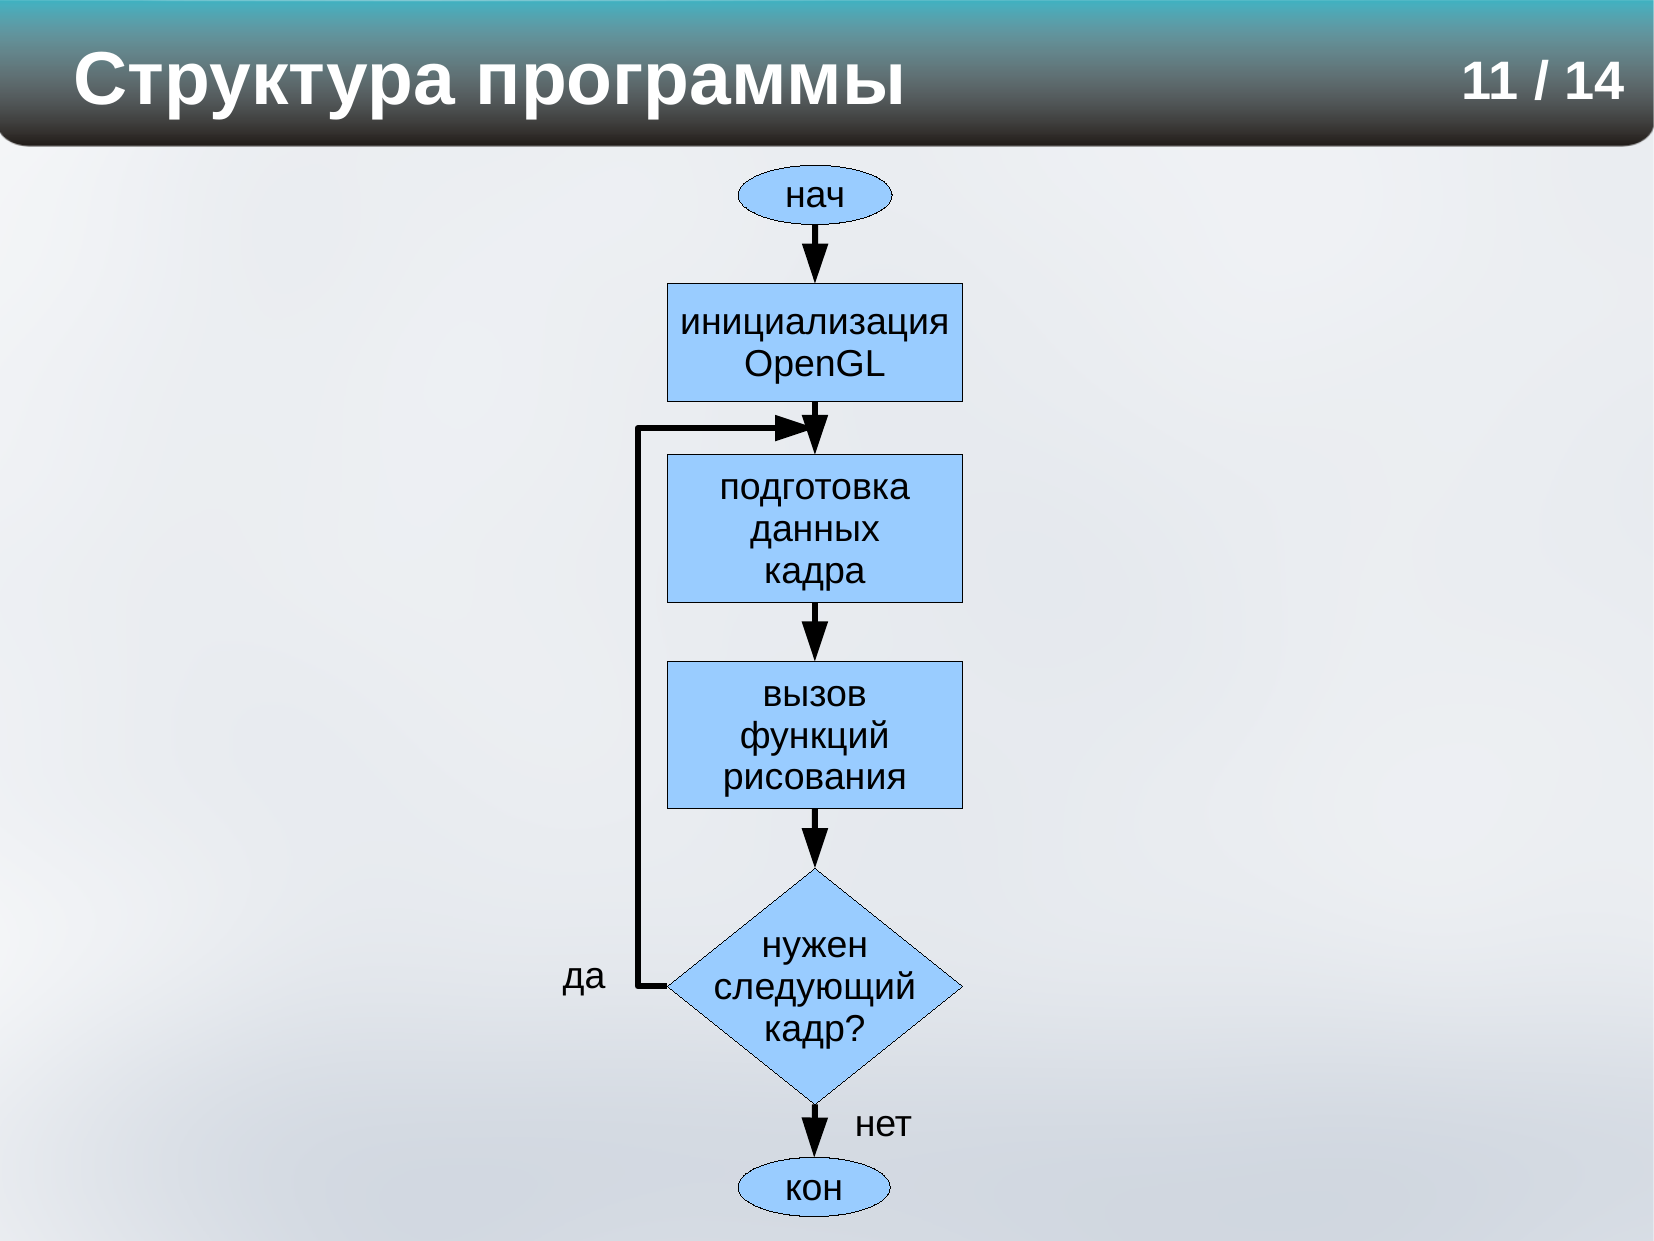

Структура программы
нач
инициализация
OpenGL
подготовка
данных
кадра
вызов
функций
рисования
нужен
следующий
кадр?
да
нет
кон